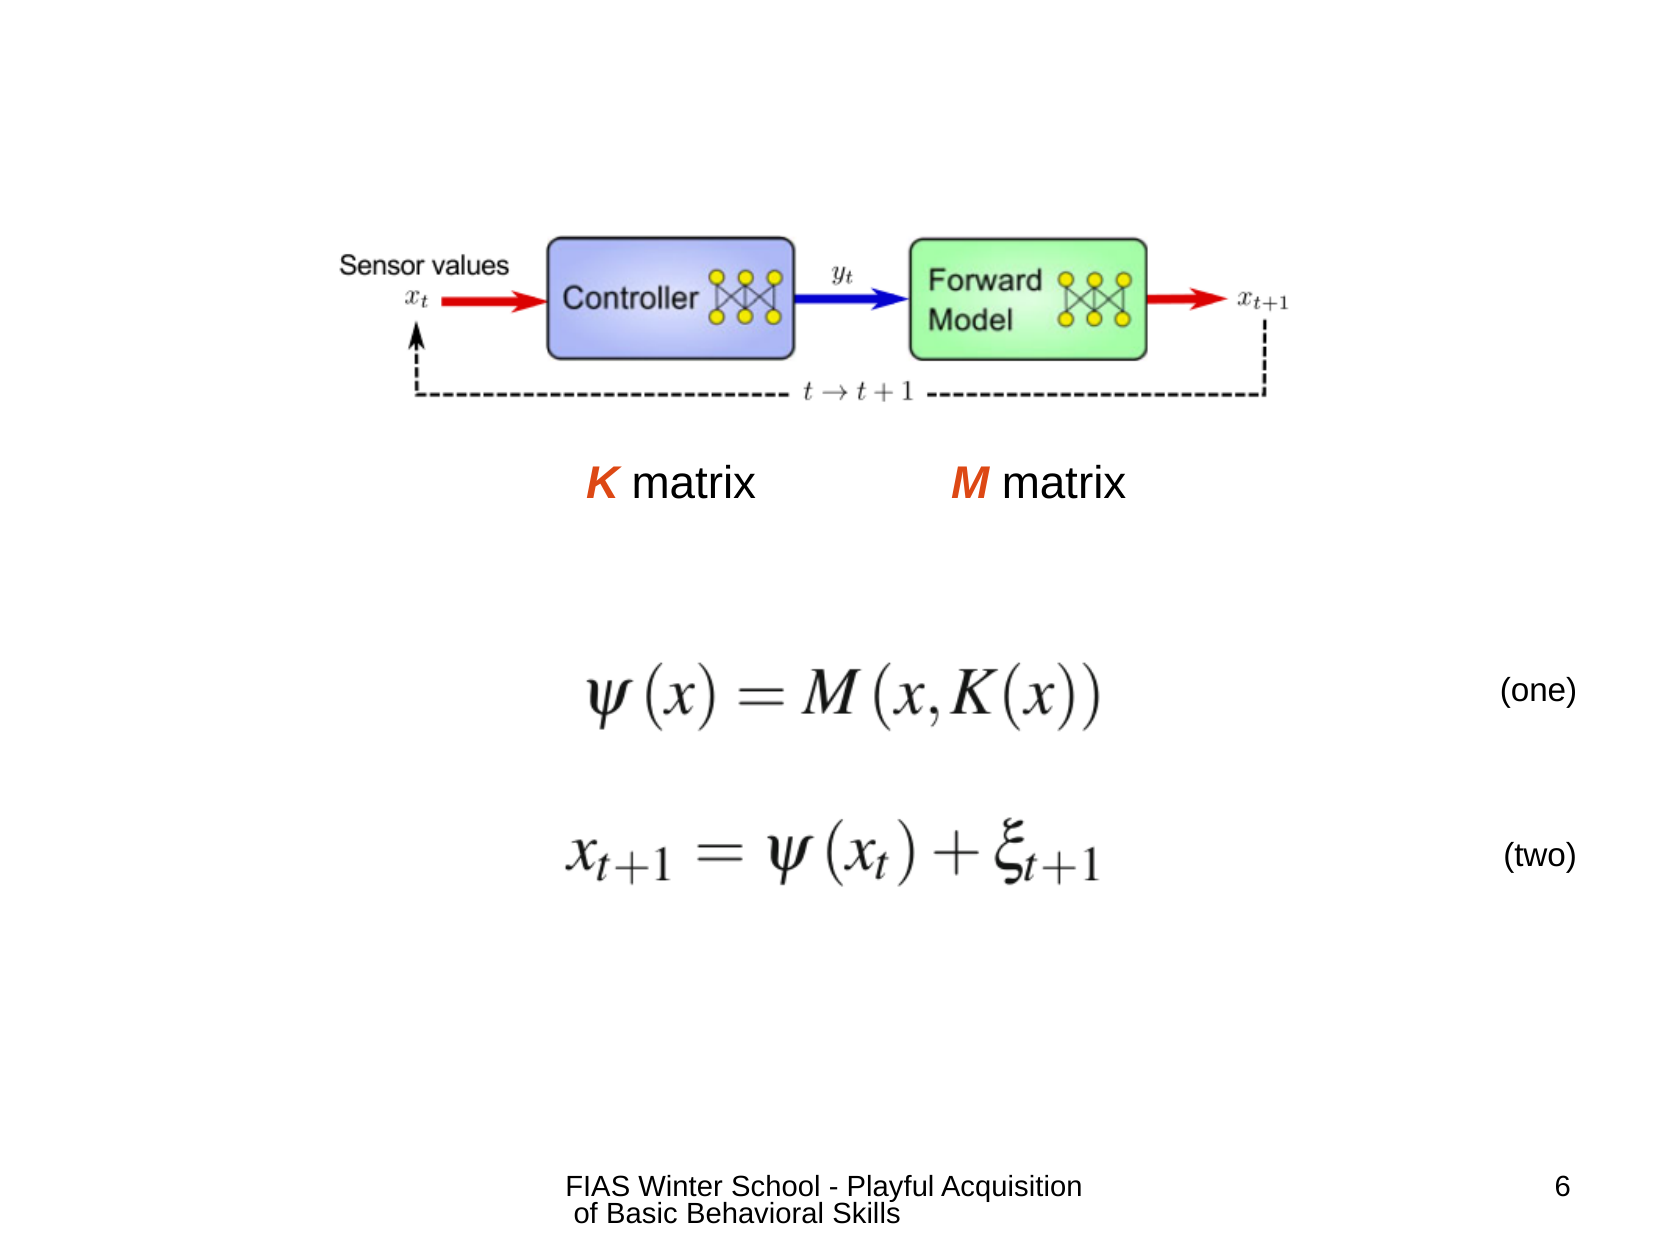

# K matrix
M matrix
(one)
(two)
FIAS Winter School - Playful Acquisition of Basic Behavioral Skills
6